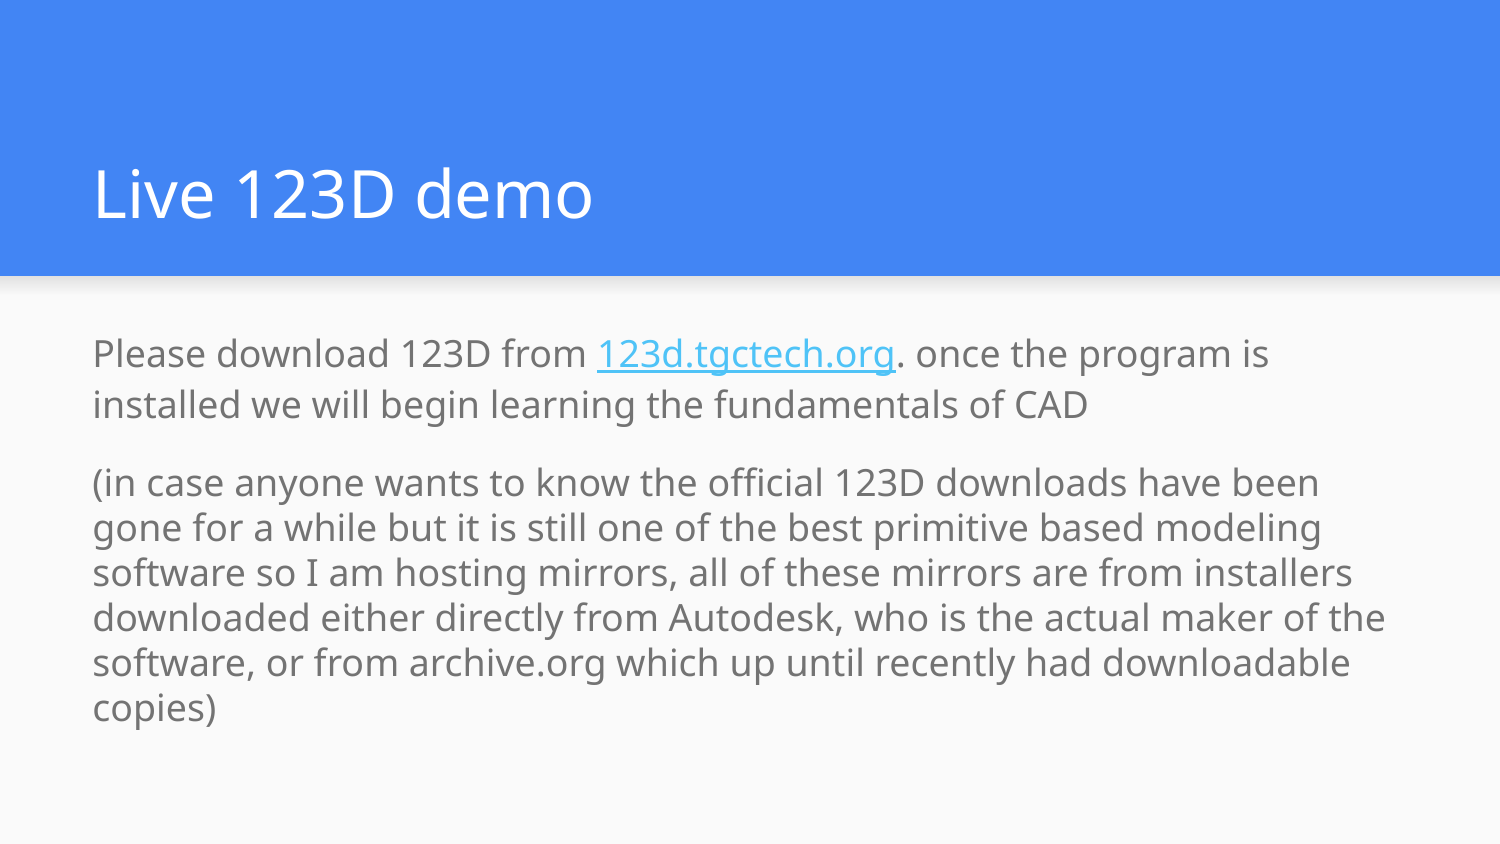

# Live 123D demo
Please download 123D from 123d.tgctech.org. once the program is installed we will begin learning the fundamentals of CAD
(in case anyone wants to know the official 123D downloads have been gone for a while but it is still one of the best primitive based modeling software so I am hosting mirrors, all of these mirrors are from installers downloaded either directly from Autodesk, who is the actual maker of the software, or from archive.org which up until recently had downloadable copies)